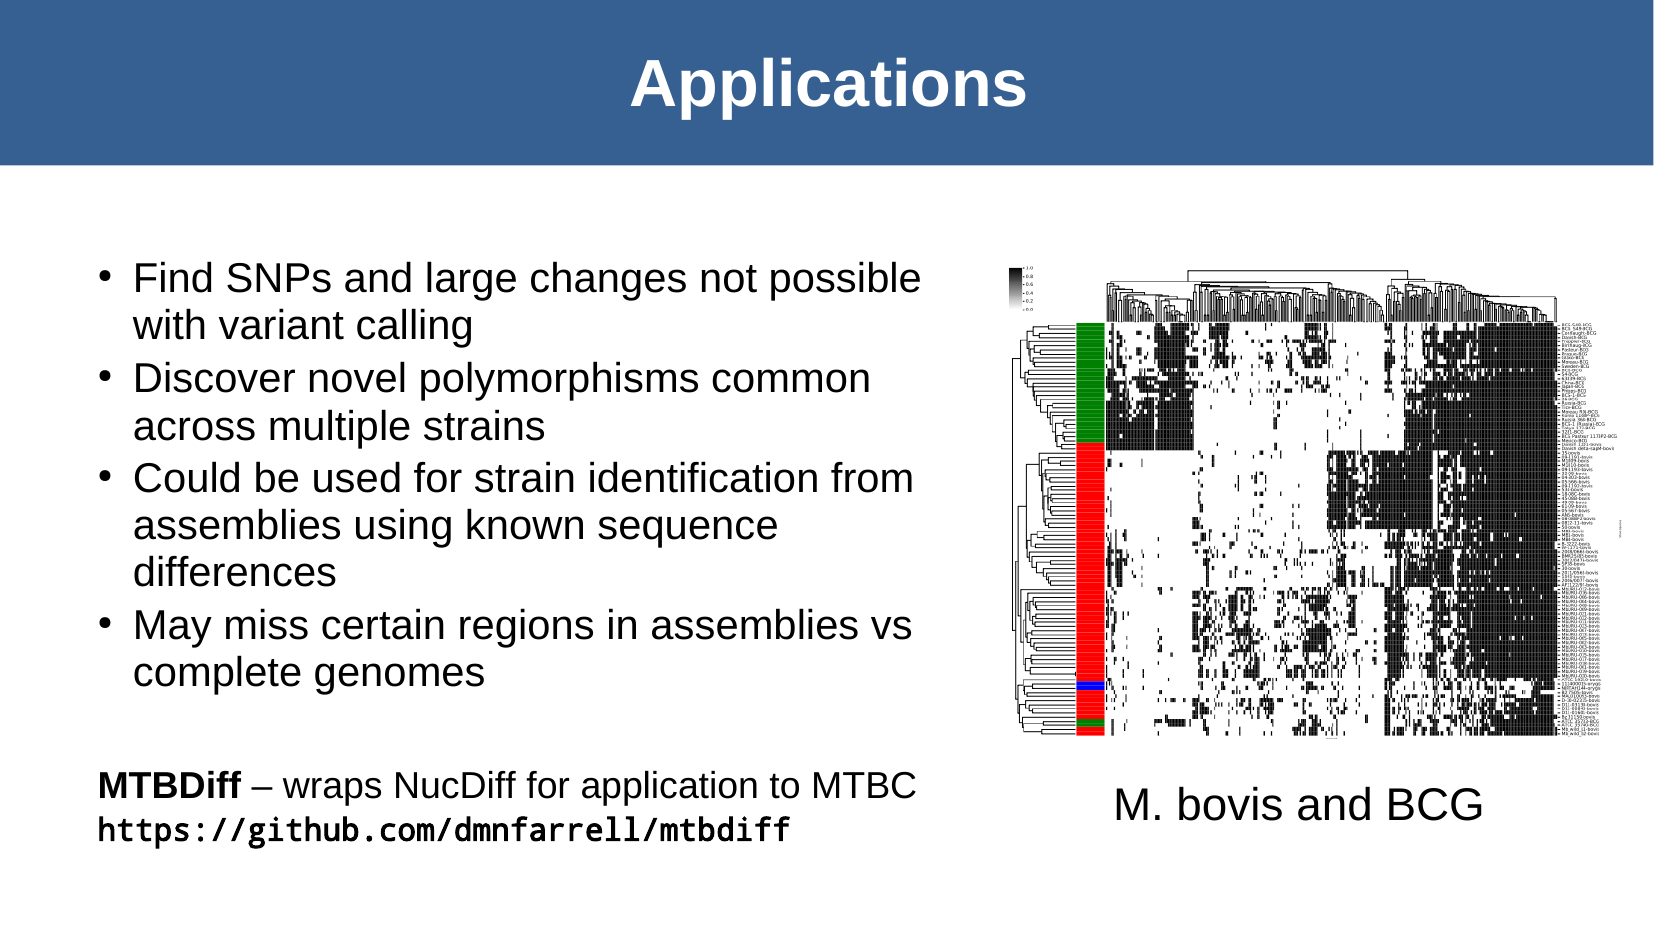

Applications
Find SNPs and large changes not possible with variant calling
Discover novel polymorphisms common across multiple strains
Could be used for strain identification from assemblies using known sequence differences
May miss certain regions in assemblies vs complete genomes
MTBDiff – wraps NucDiff for application to MTBC
https://github.com/dmnfarrell/mtbdiff
M. bovis and BCG